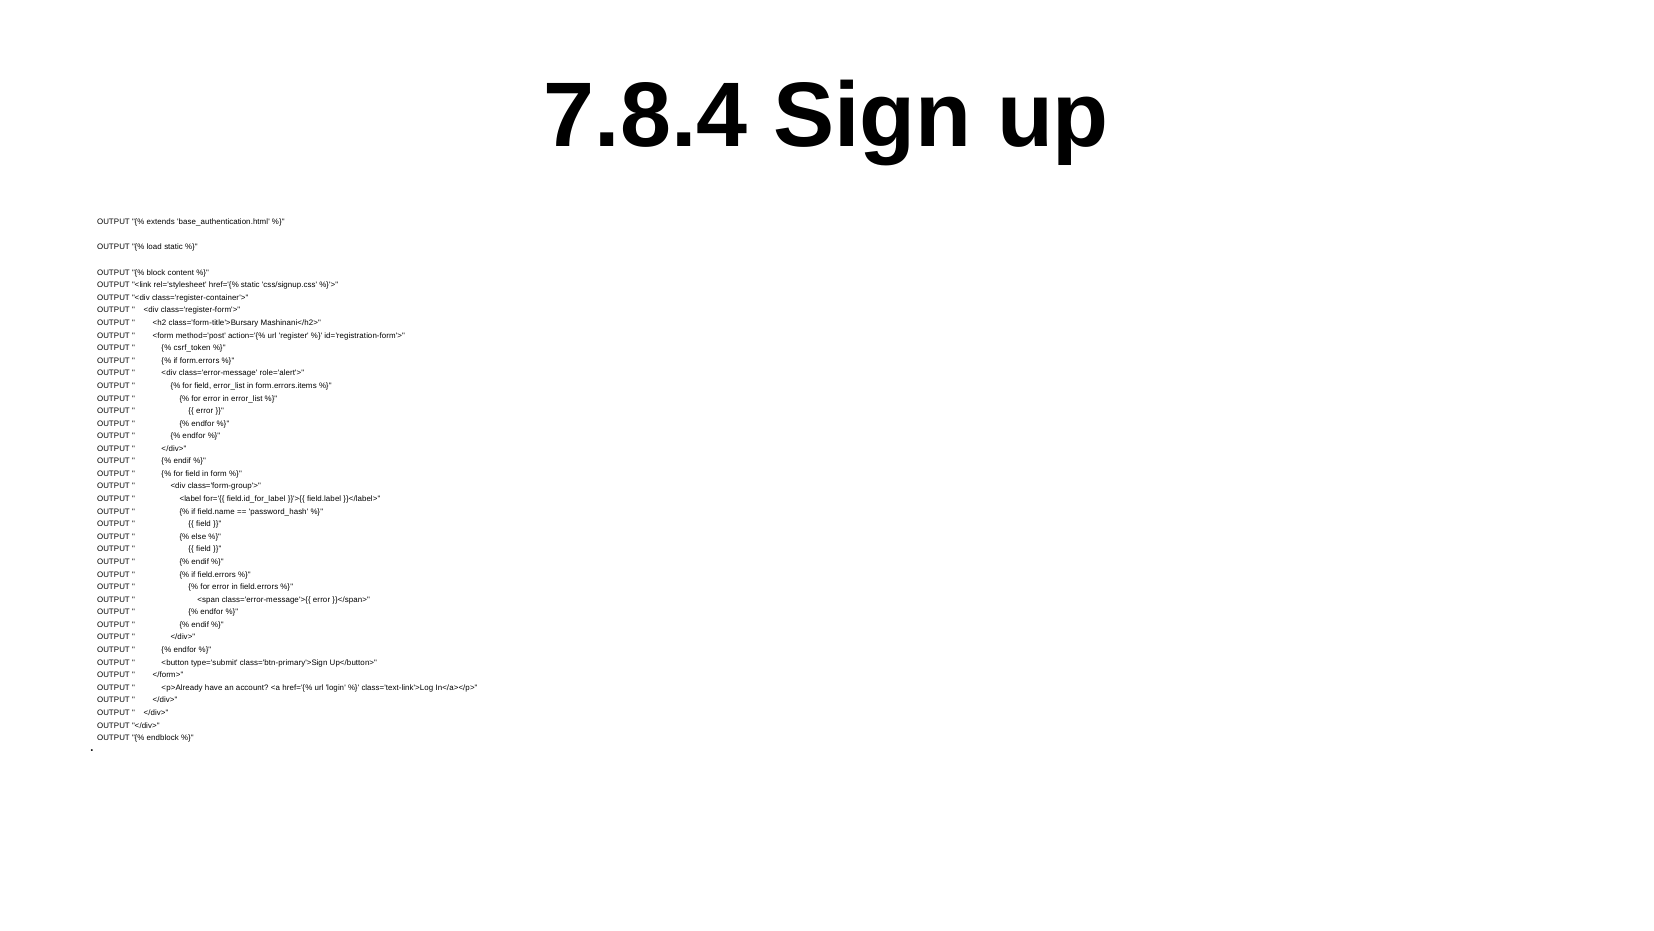

# 7.8.4 Sign up
OUTPUT "{% extends 'base_authentication.html' %}"
OUTPUT "{% load static %}"
OUTPUT "{% block content %}"
OUTPUT "<link rel='stylesheet' href='{% static 'css/signup.css' %}'>"
OUTPUT "<div class='register-container'>"
OUTPUT " <div class='register-form'>"
OUTPUT " <h2 class='form-title'>Bursary Mashinani</h2>"
OUTPUT " <form method='post' action='{% url 'register' %}' id='registration-form'>"
OUTPUT " {% csrf_token %}"
OUTPUT " {% if form.errors %}"
OUTPUT " <div class='error-message' role='alert'>"
OUTPUT " {% for field, error_list in form.errors.items %}"
OUTPUT " {% for error in error_list %}"
OUTPUT " {{ error }}"
OUTPUT " {% endfor %}"
OUTPUT " {% endfor %}"
OUTPUT " </div>"
OUTPUT " {% endif %}"
OUTPUT " {% for field in form %}"
OUTPUT " <div class='form-group'>"
OUTPUT " <label for='{{ field.id_for_label }}'>{{ field.label }}</label>"
OUTPUT " {% if field.name == 'password_hash' %}"
OUTPUT " {{ field }}"
OUTPUT " {% else %}"
OUTPUT " {{ field }}"
OUTPUT " {% endif %}"
OUTPUT " {% if field.errors %}"
OUTPUT " {% for error in field.errors %}"
OUTPUT " <span class='error-message'>{{ error }}</span>"
OUTPUT " {% endfor %}"
OUTPUT " {% endif %}"
OUTPUT " </div>"
OUTPUT " {% endfor %}"
OUTPUT " <button type='submit' class='btn-primary'>Sign Up</button>"
OUTPUT " </form>"
OUTPUT " <p>Already have an account? <a href='{% url 'login' %}' class='text-link'>Log In</a></p>"
OUTPUT " </div>"
OUTPUT " </div>"
OUTPUT "</div>"
OUTPUT "{% endblock %}"